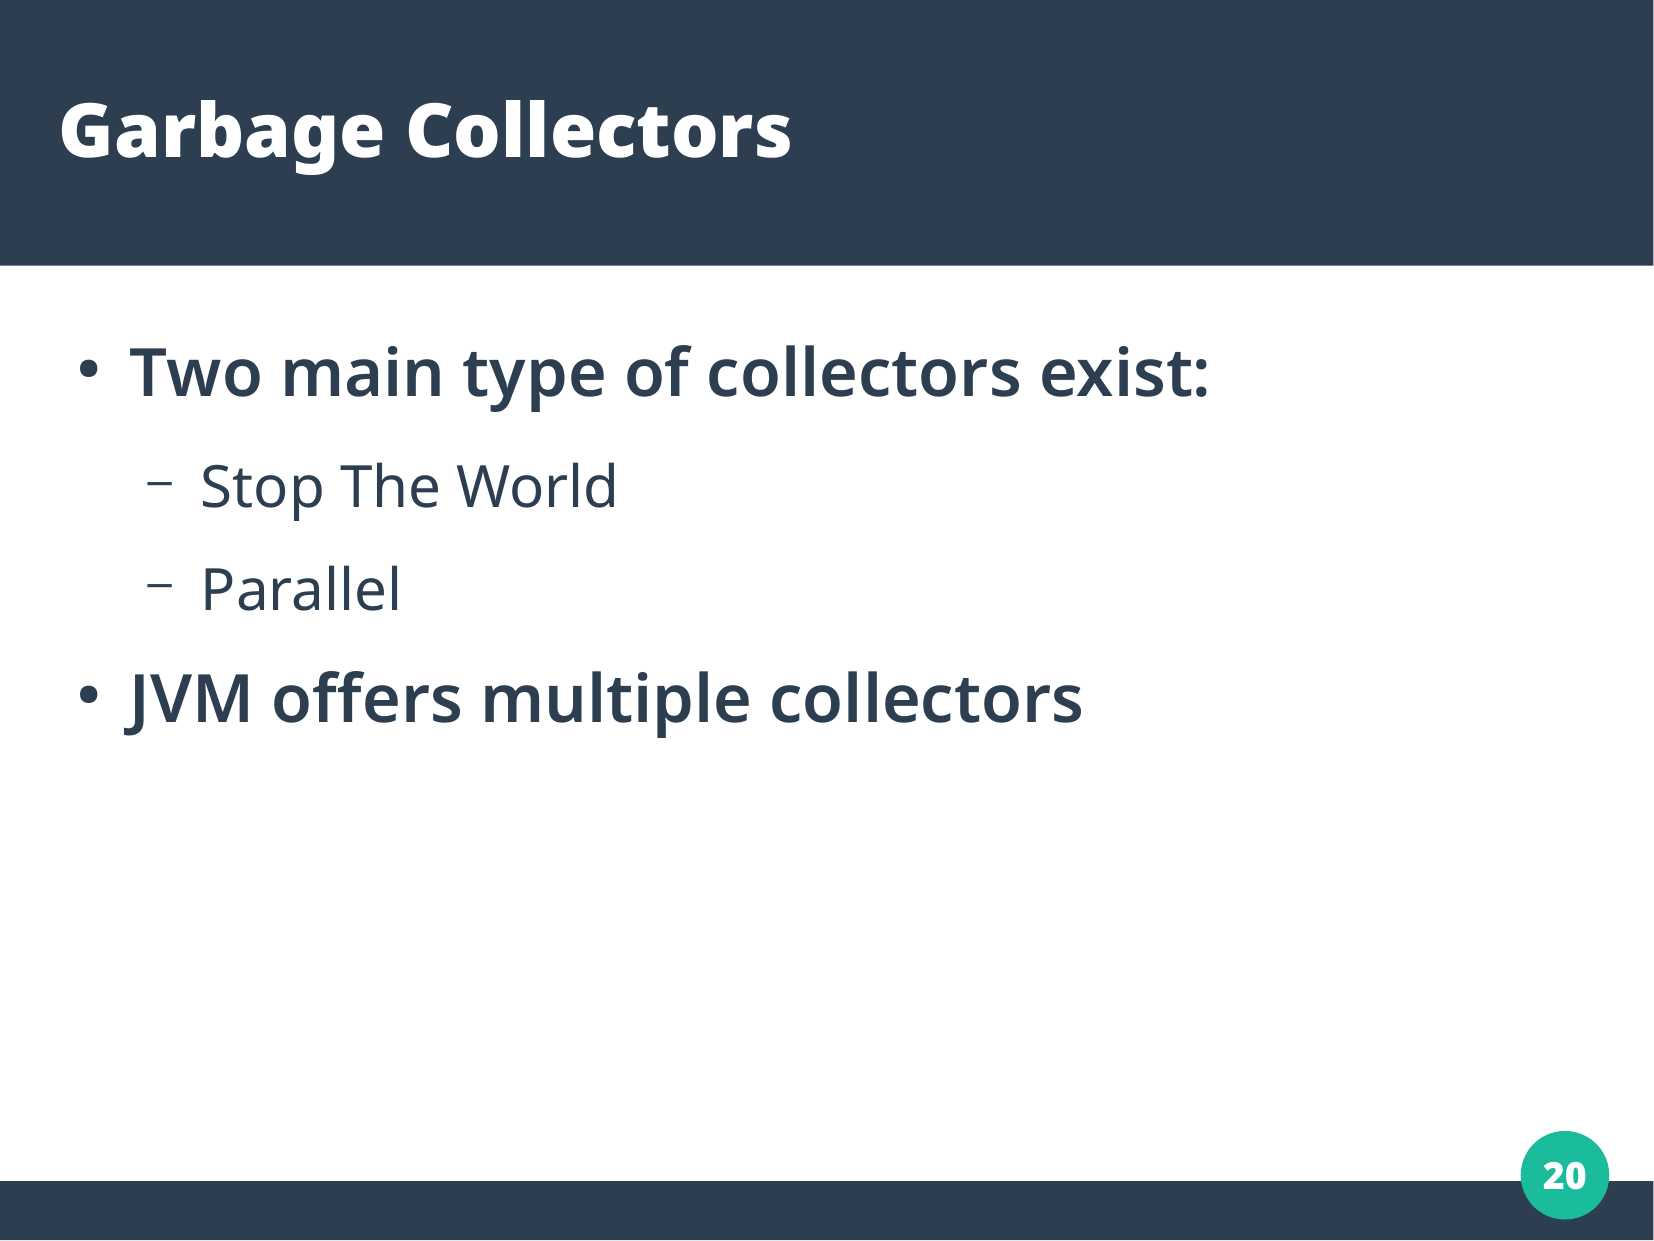

# Garbage Collectors
Two main type of collectors exist:
Stop The World
Parallel
JVM offers multiple collectors
20